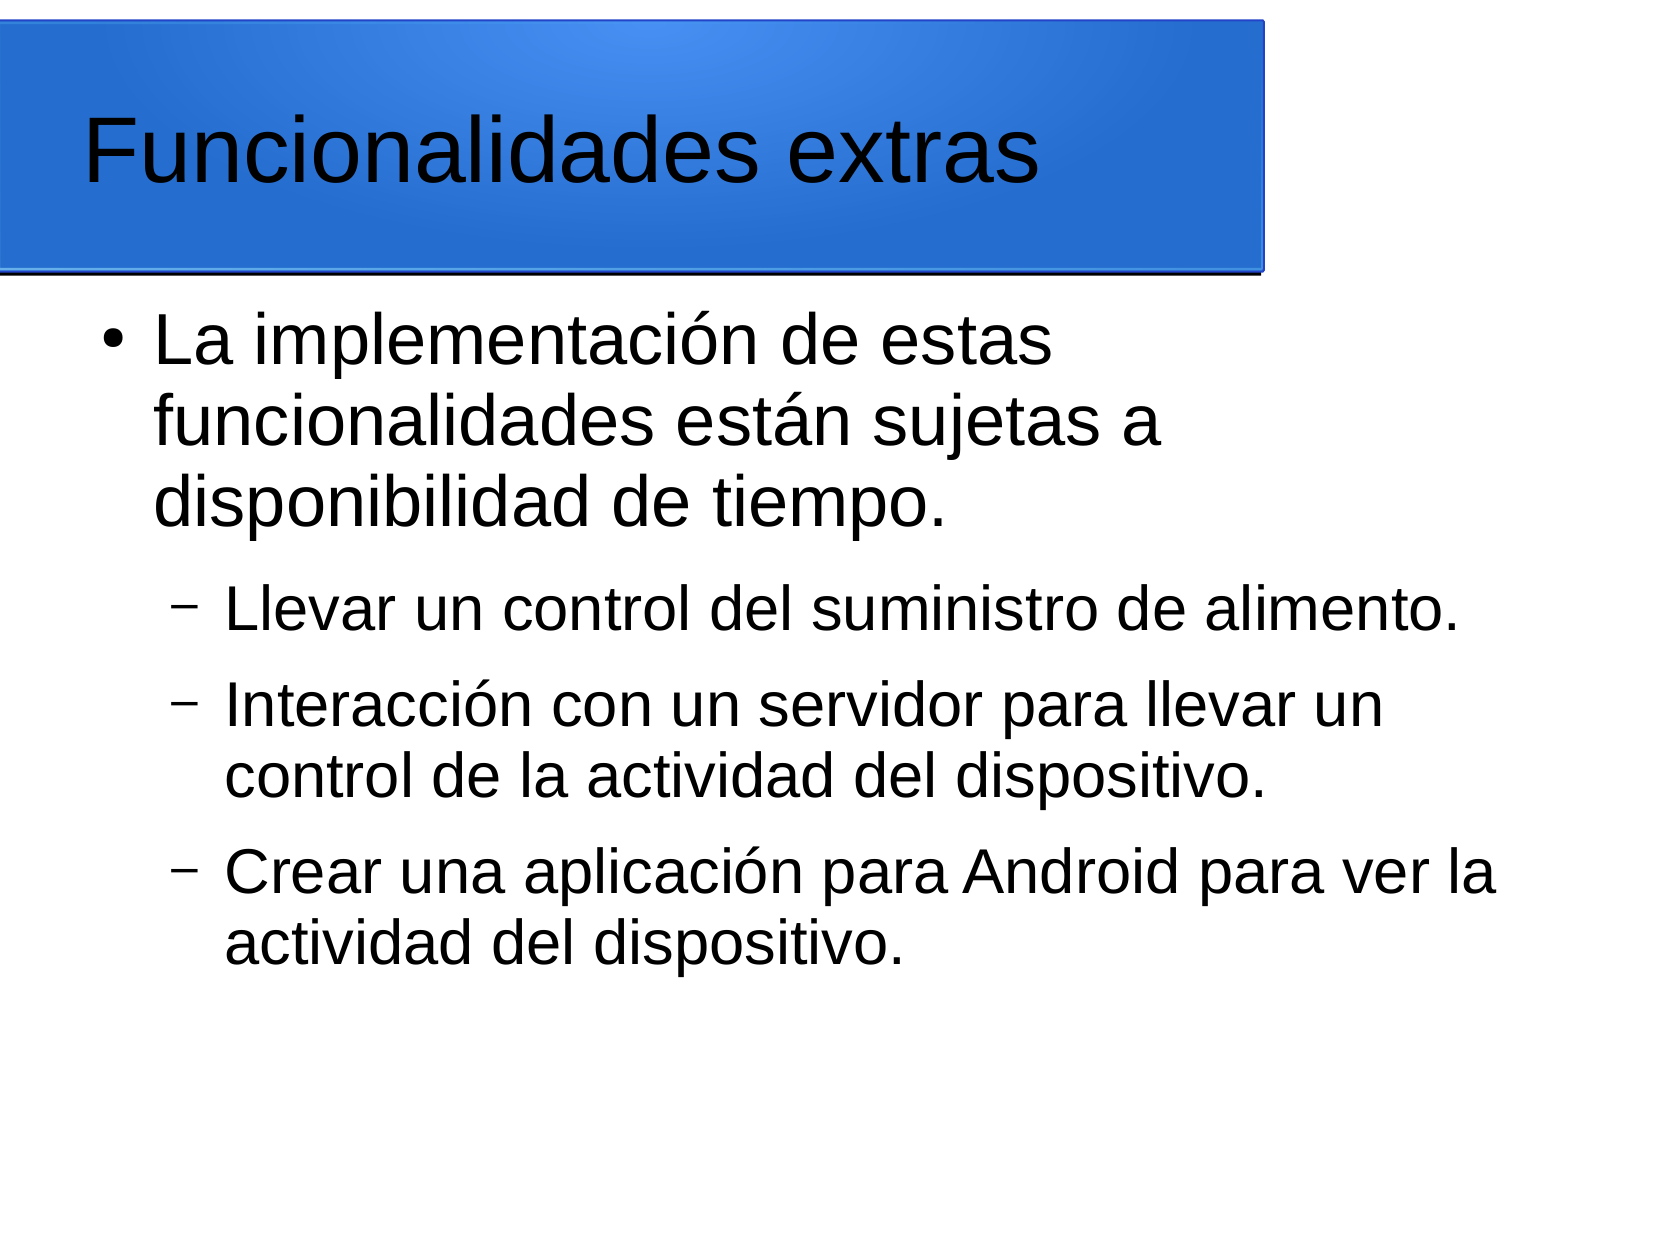

# Funcionalidades extras
La implementación de estas funcionalidades están sujetas a disponibilidad de tiempo.
Llevar un control del suministro de alimento.
Interacción con un servidor para llevar un control de la actividad del dispositivo.
Crear una aplicación para Android para ver la actividad del dispositivo.